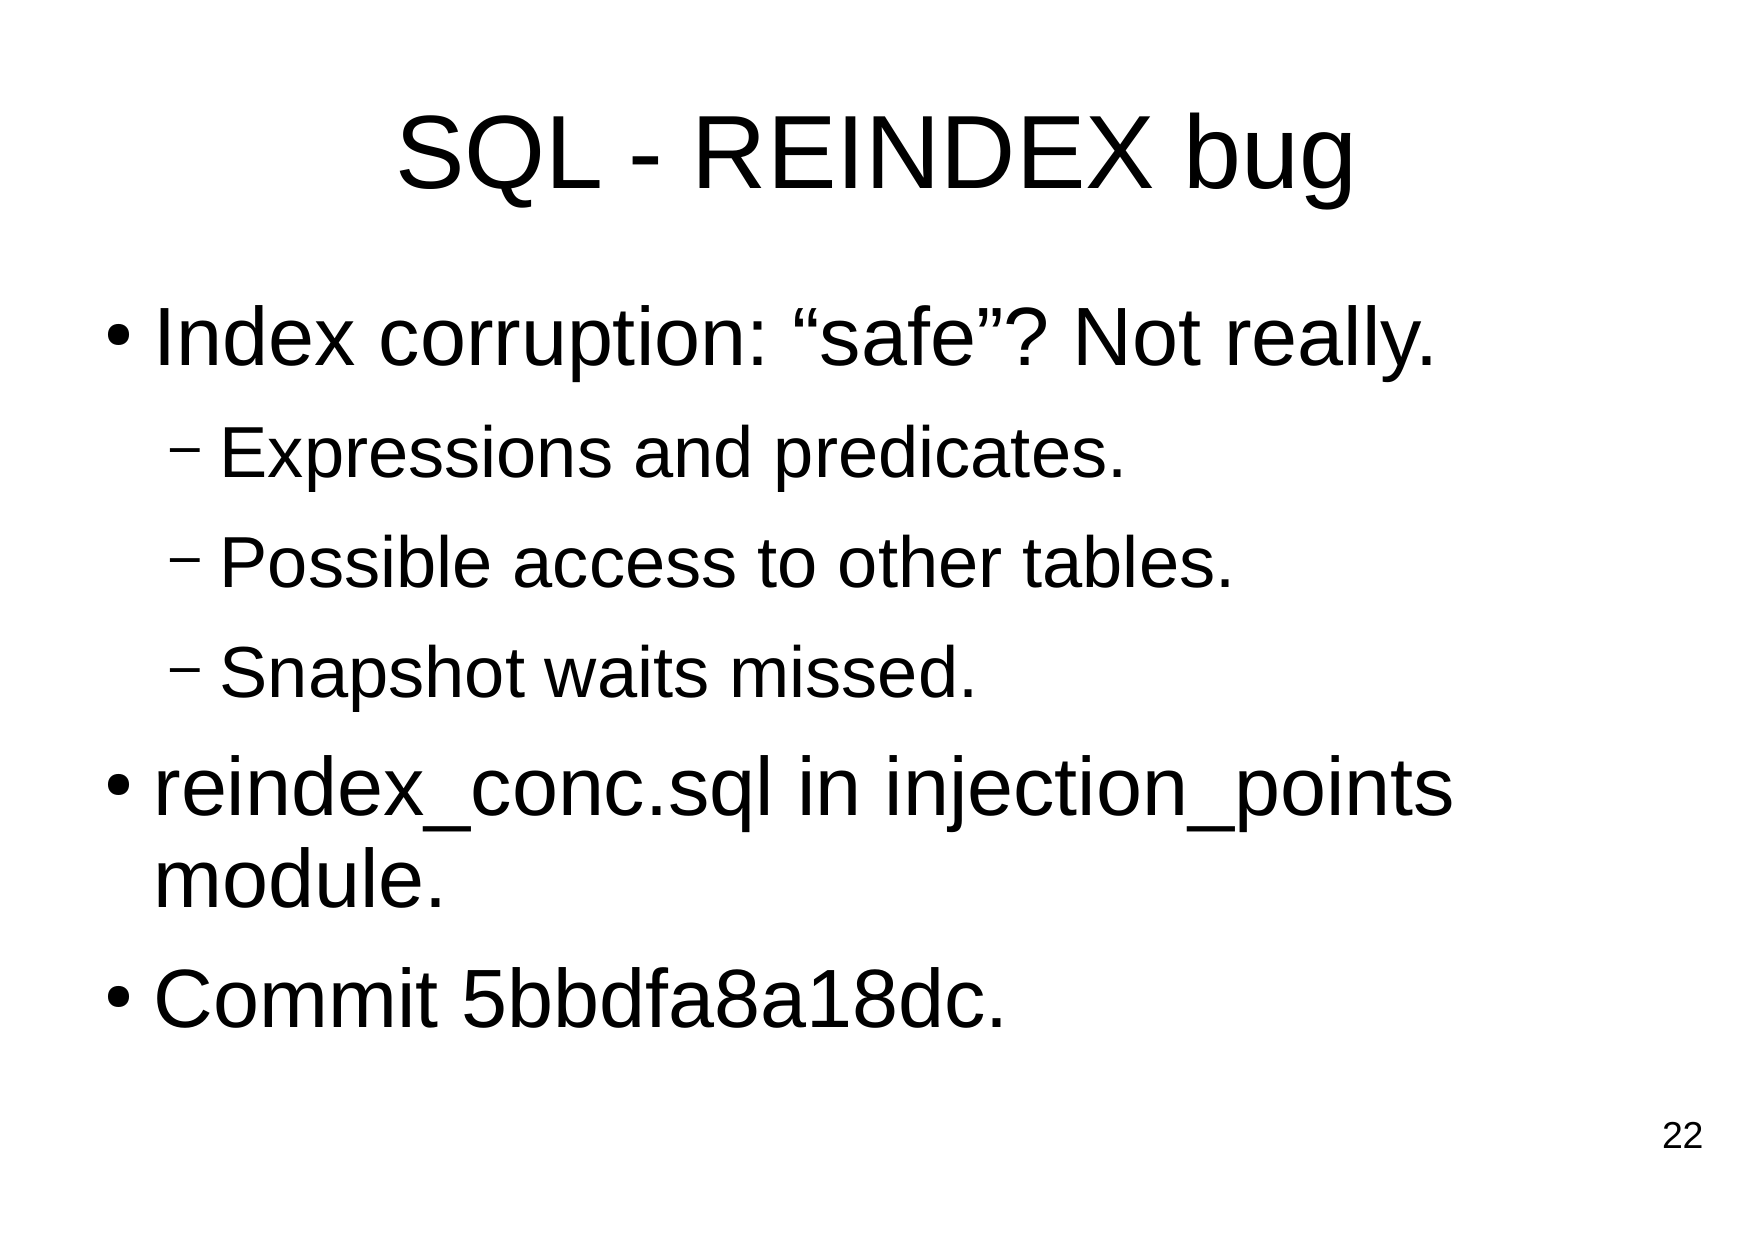

# SQL - REINDEX bug
Index corruption: “safe”? Not really.
Expressions and predicates.
Possible access to other tables.
Snapshot waits missed.
reindex_conc.sql in injection_points module.
Commit 5bbdfa8a18dc.